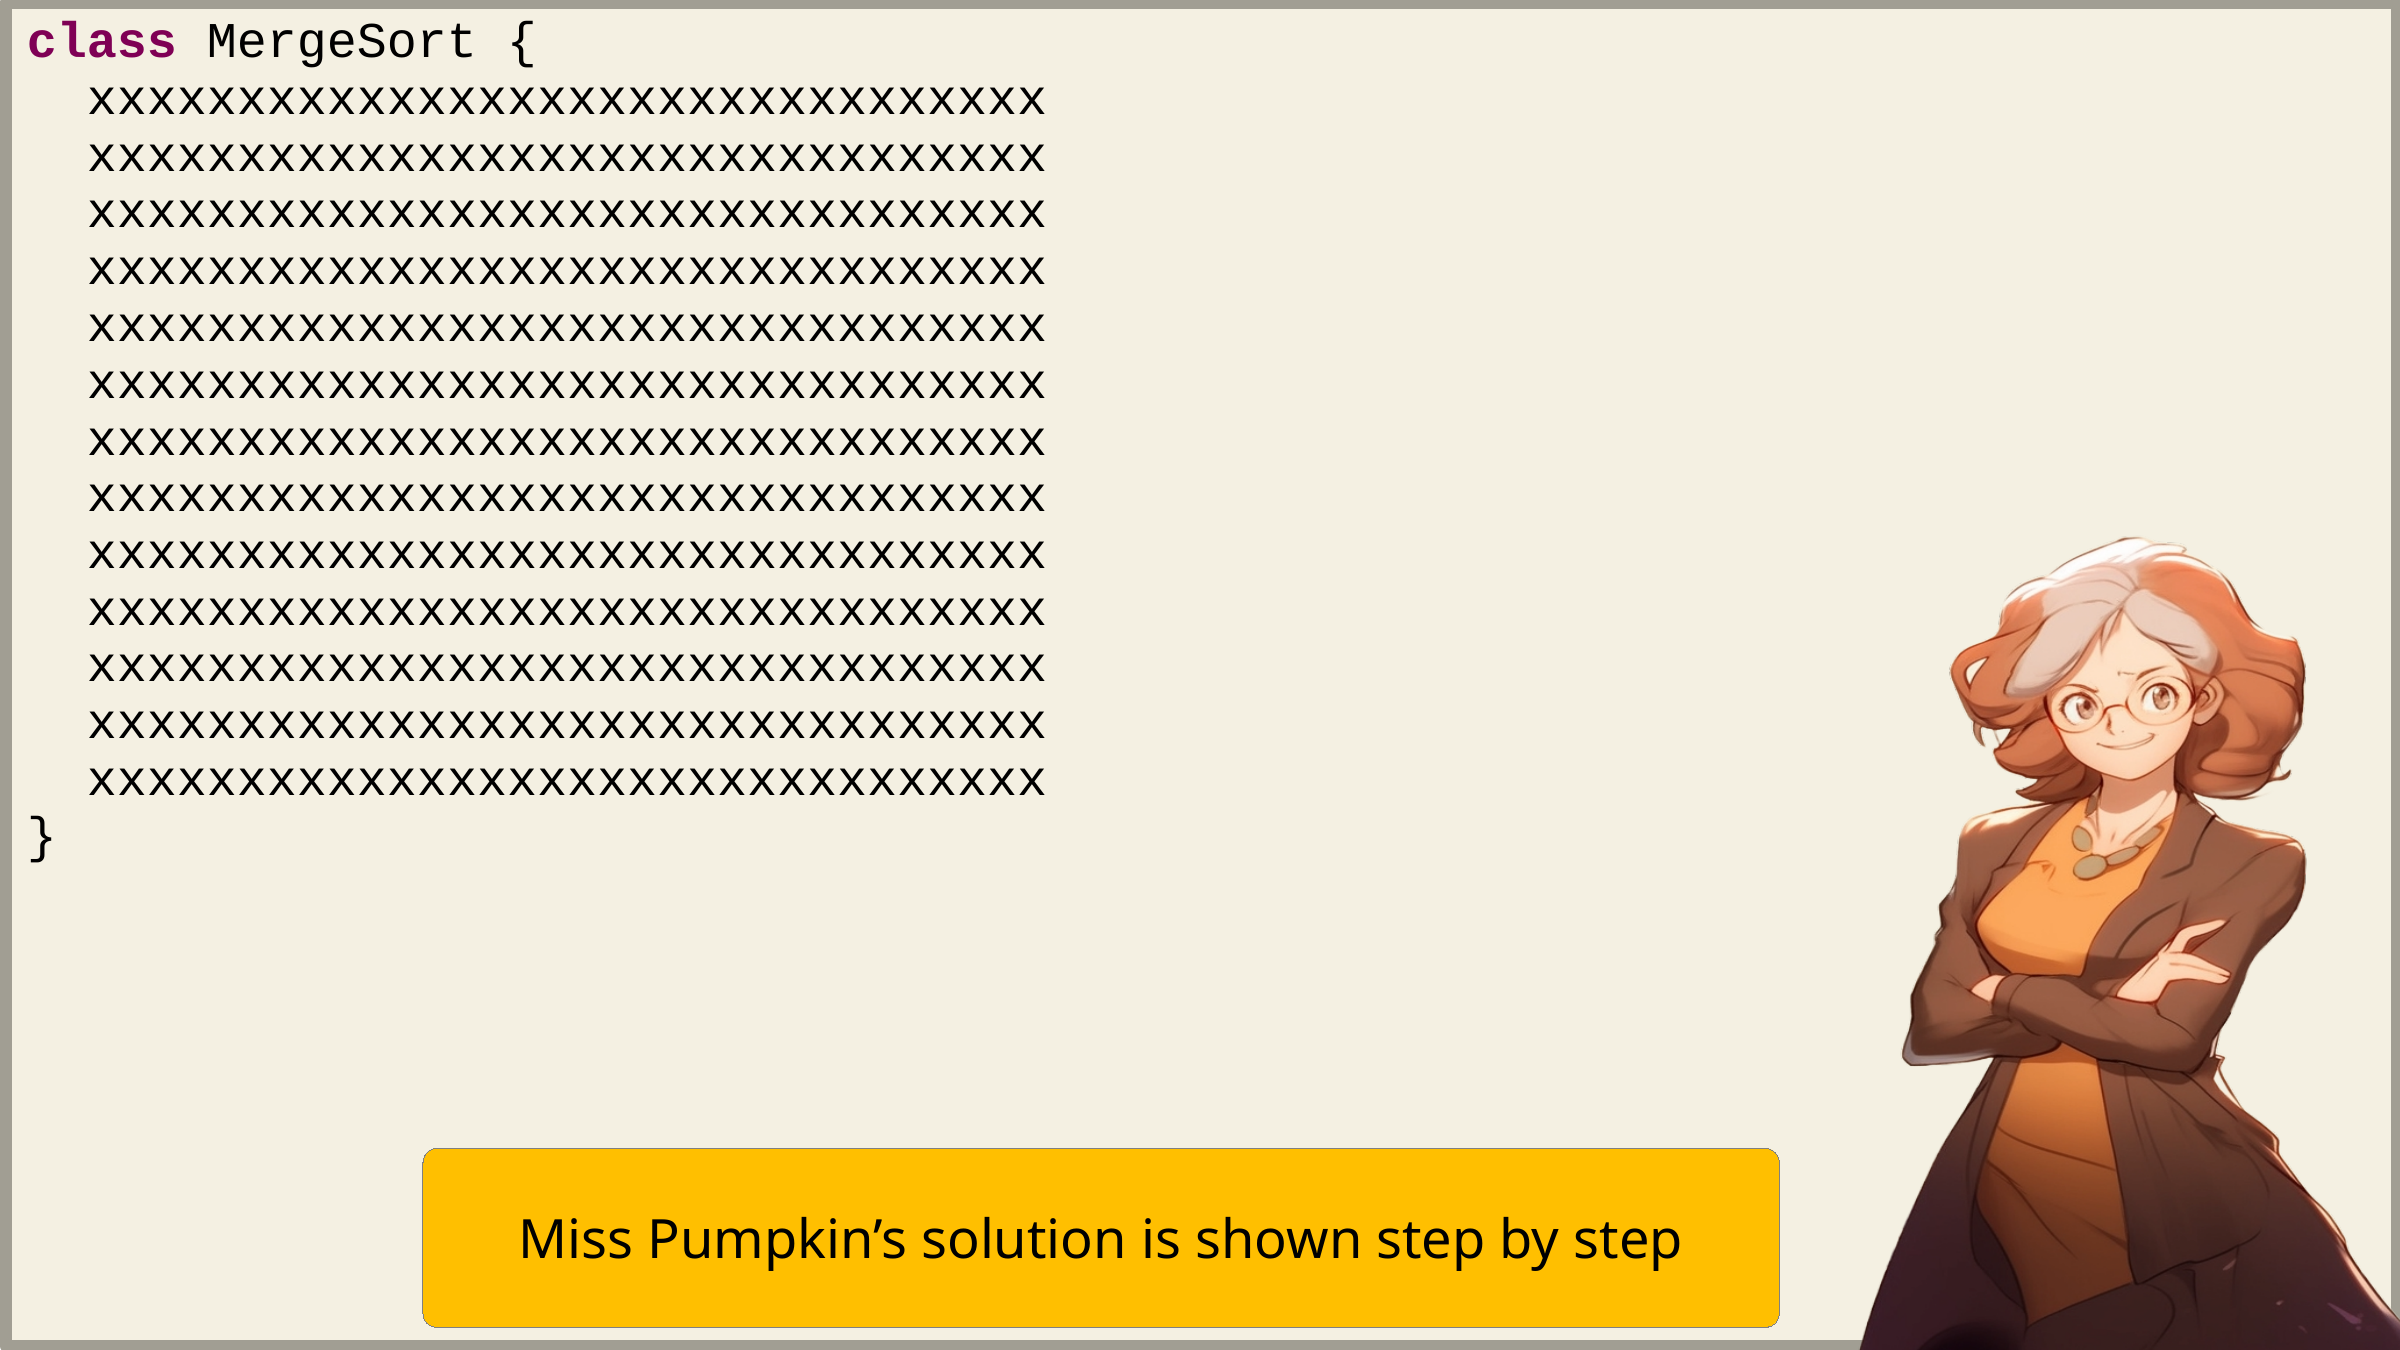

class MergeSort {
 xxxxxxxxxxxxxxxxxxxxxxxxxxxxxxxx
 xxxxxxxxxxxxxxxxxxxxxxxxxxxxxxxx
 xxxxxxxxxxxxxxxxxxxxxxxxxxxxxxxx
 xxxxxxxxxxxxxxxxxxxxxxxxxxxxxxxx
 xxxxxxxxxxxxxxxxxxxxxxxxxxxxxxxx
 xxxxxxxxxxxxxxxxxxxxxxxxxxxxxxxx
 xxxxxxxxxxxxxxxxxxxxxxxxxxxxxxxx
 xxxxxxxxxxxxxxxxxxxxxxxxxxxxxxxx
 xxxxxxxxxxxxxxxxxxxxxxxxxxxxxxxx
 xxxxxxxxxxxxxxxxxxxxxxxxxxxxxxxx
 xxxxxxxxxxxxxxxxxxxxxxxxxxxxxxxx
 xxxxxxxxxxxxxxxxxxxxxxxxxxxxxxxx
 xxxxxxxxxxxxxxxxxxxxxxxxxxxxxxxx
}
Miss Pumpkin’s solution is shown step by step